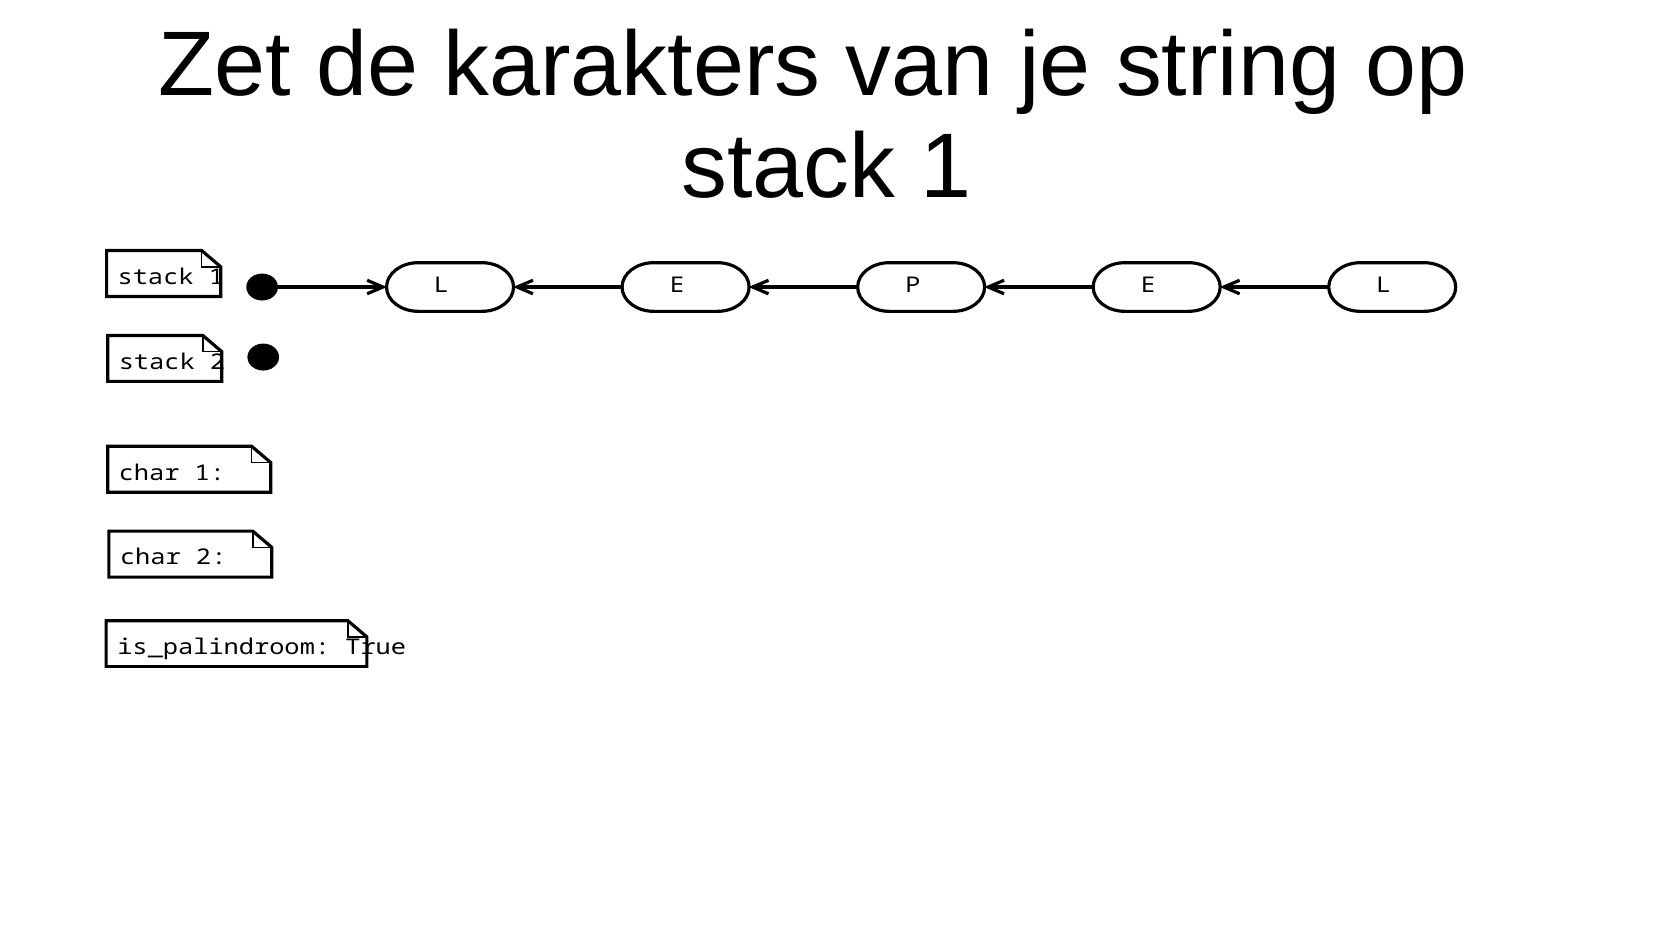

# Zet de karakters van je string op stack 1